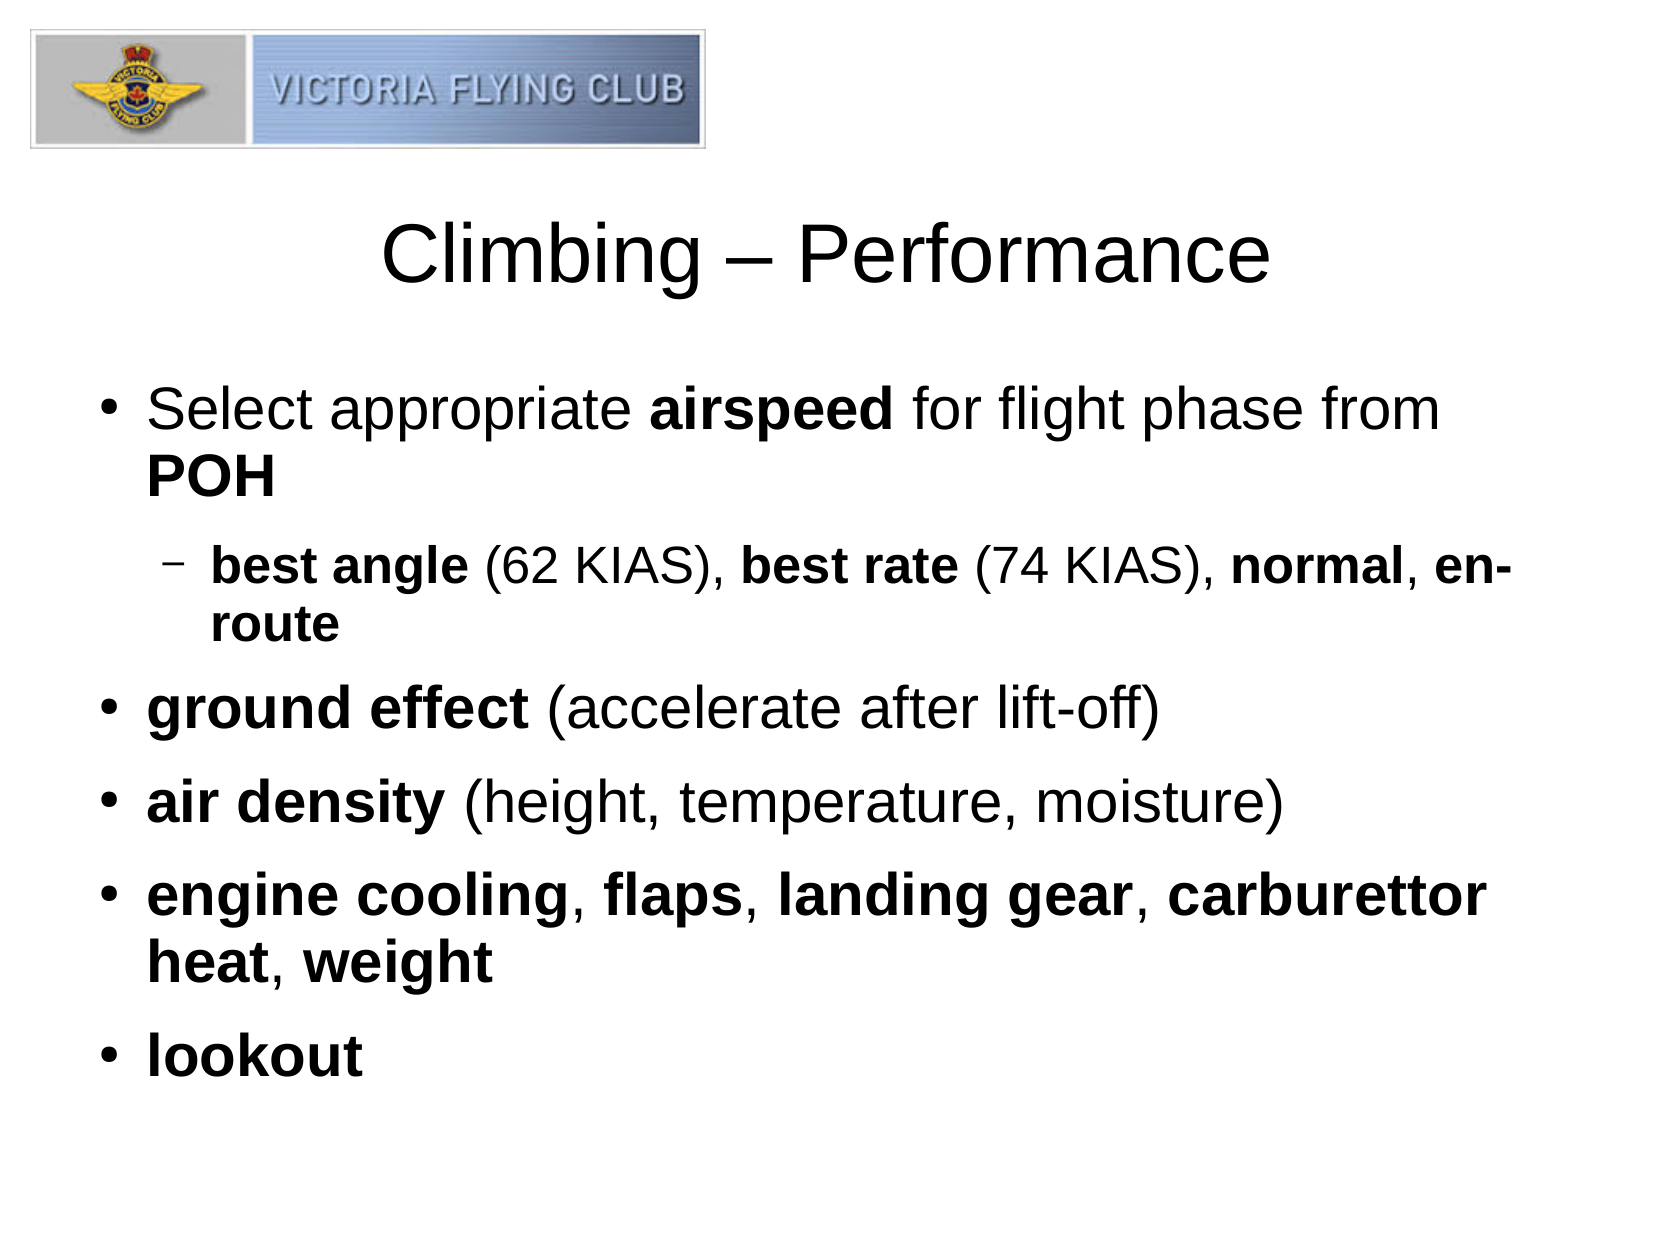

# Climbing – Performance
Select appropriate airspeed for flight phase from POH
best angle (62 KIAS), best rate (74 KIAS), normal, en-route
ground effect (accelerate after lift-off)
air density (height, temperature, moisture)
engine cooling, flaps, landing gear, carburettor heat, weight
lookout